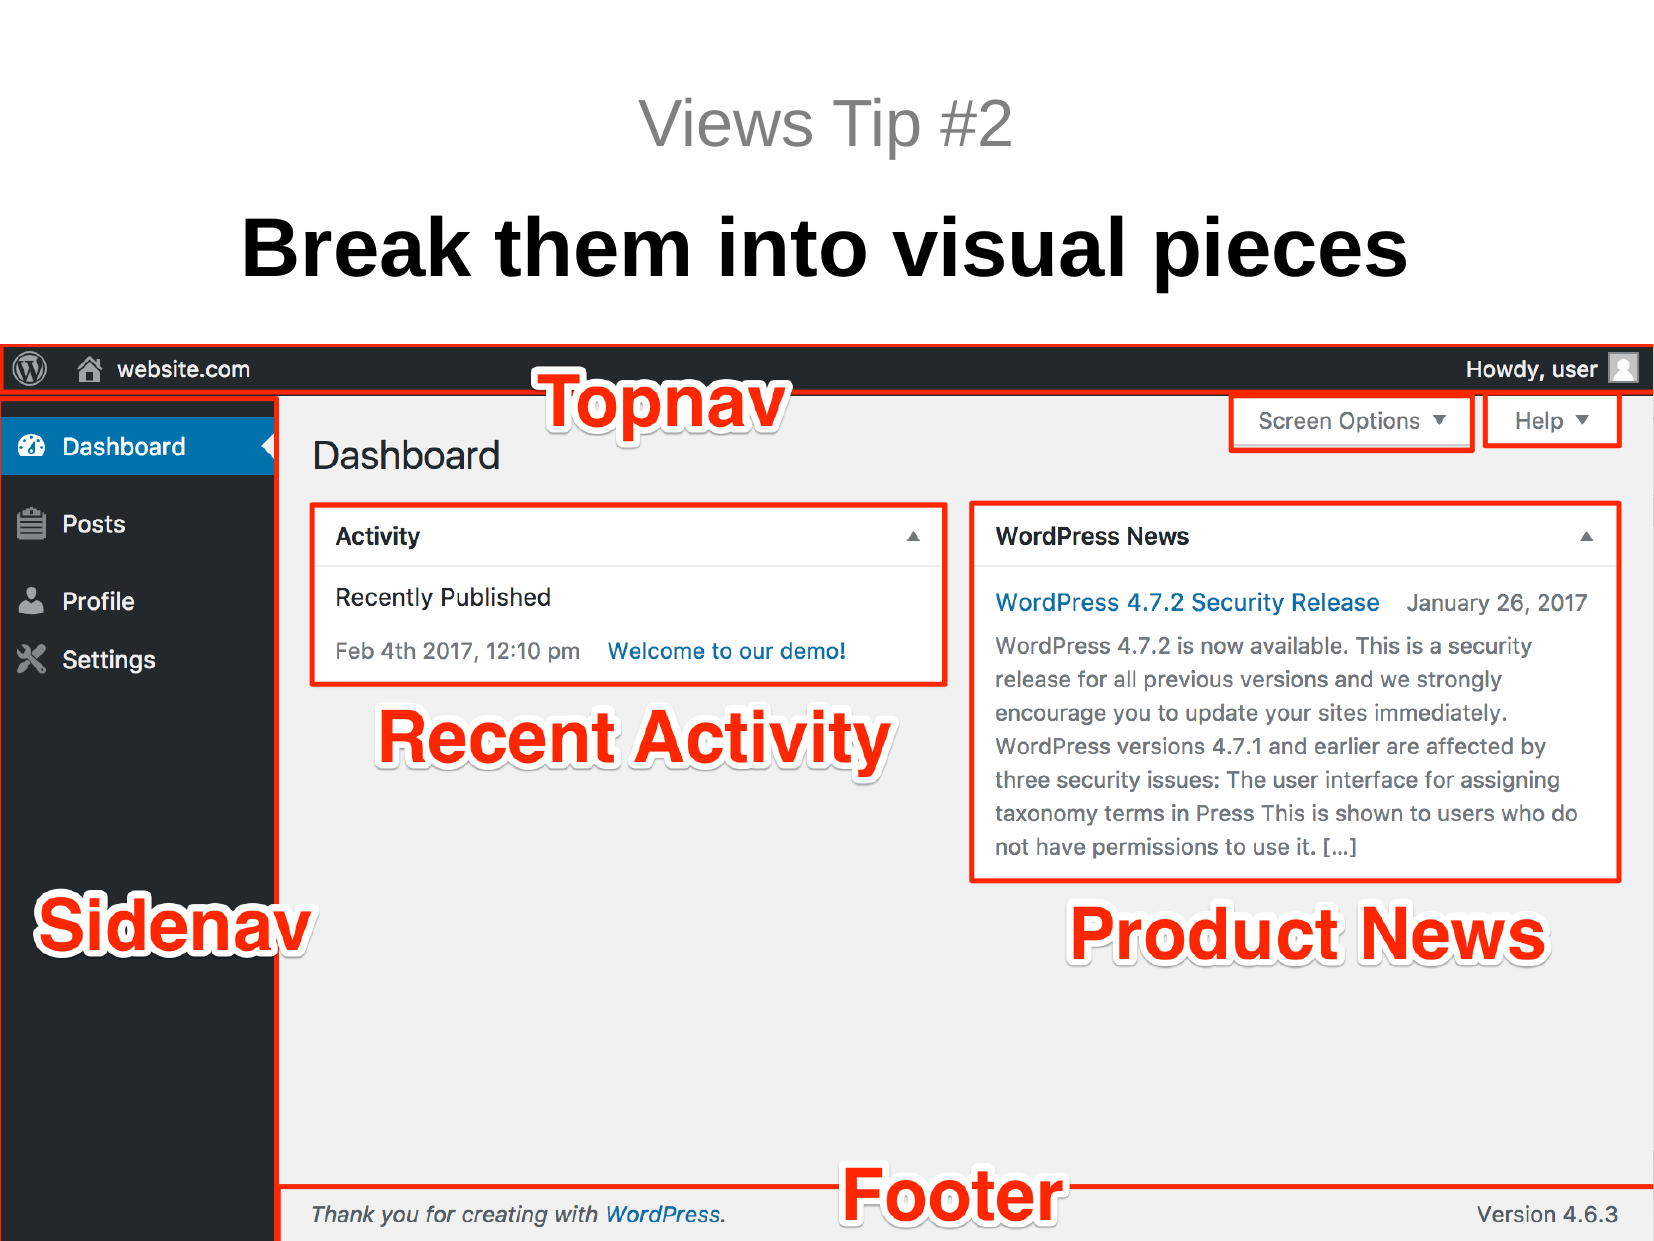

# Views Tip #2
Break them into visual pieces